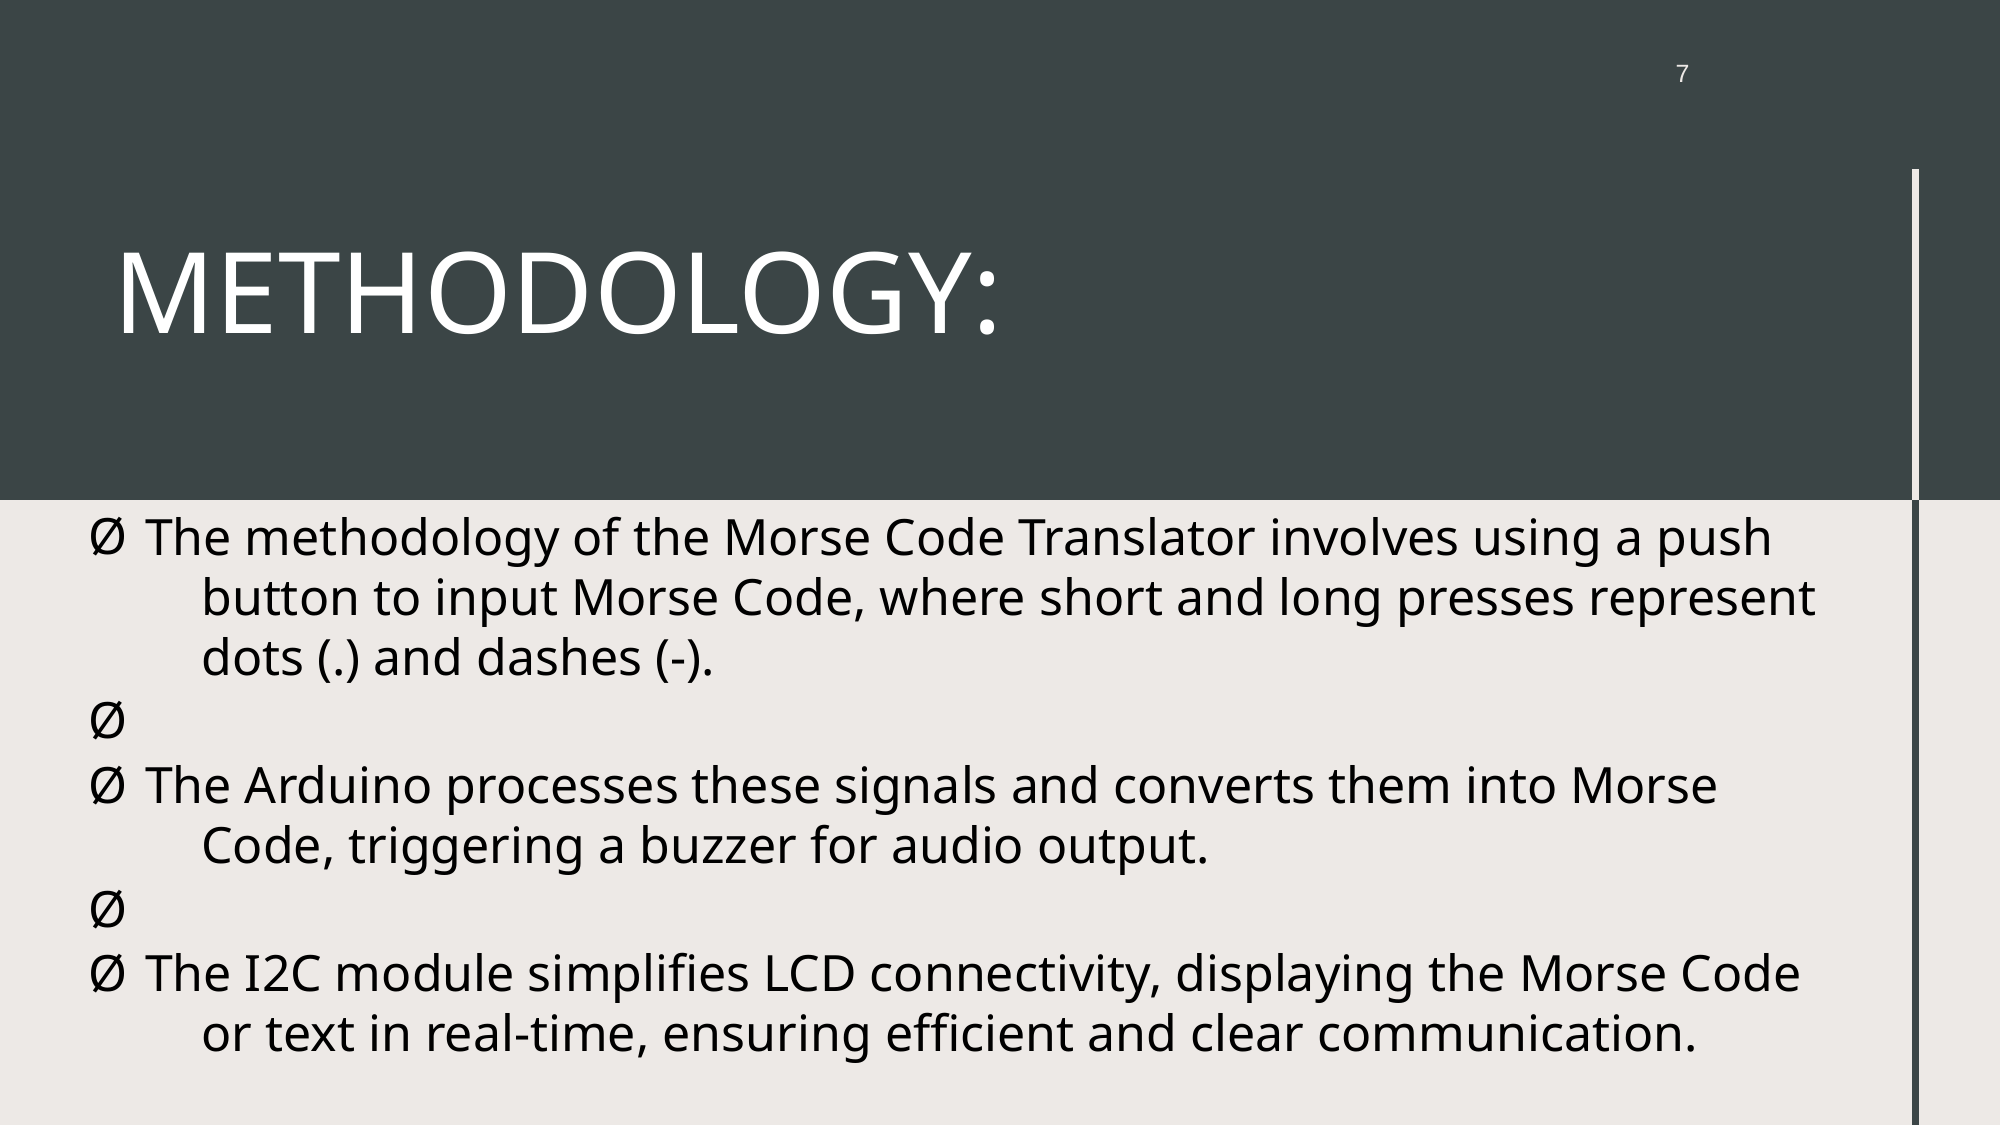

# METHODOLOGY:
The methodology of the Morse Code Translator involves using a push button to input Morse Code, where short and long presses represent dots (.) and dashes (-).
The Arduino processes these signals and converts them into Morse Code, triggering a buzzer for audio output.
The I2C module simplifies LCD connectivity, displaying the Morse Code or text in real-time, ensuring efficient and clear communication.